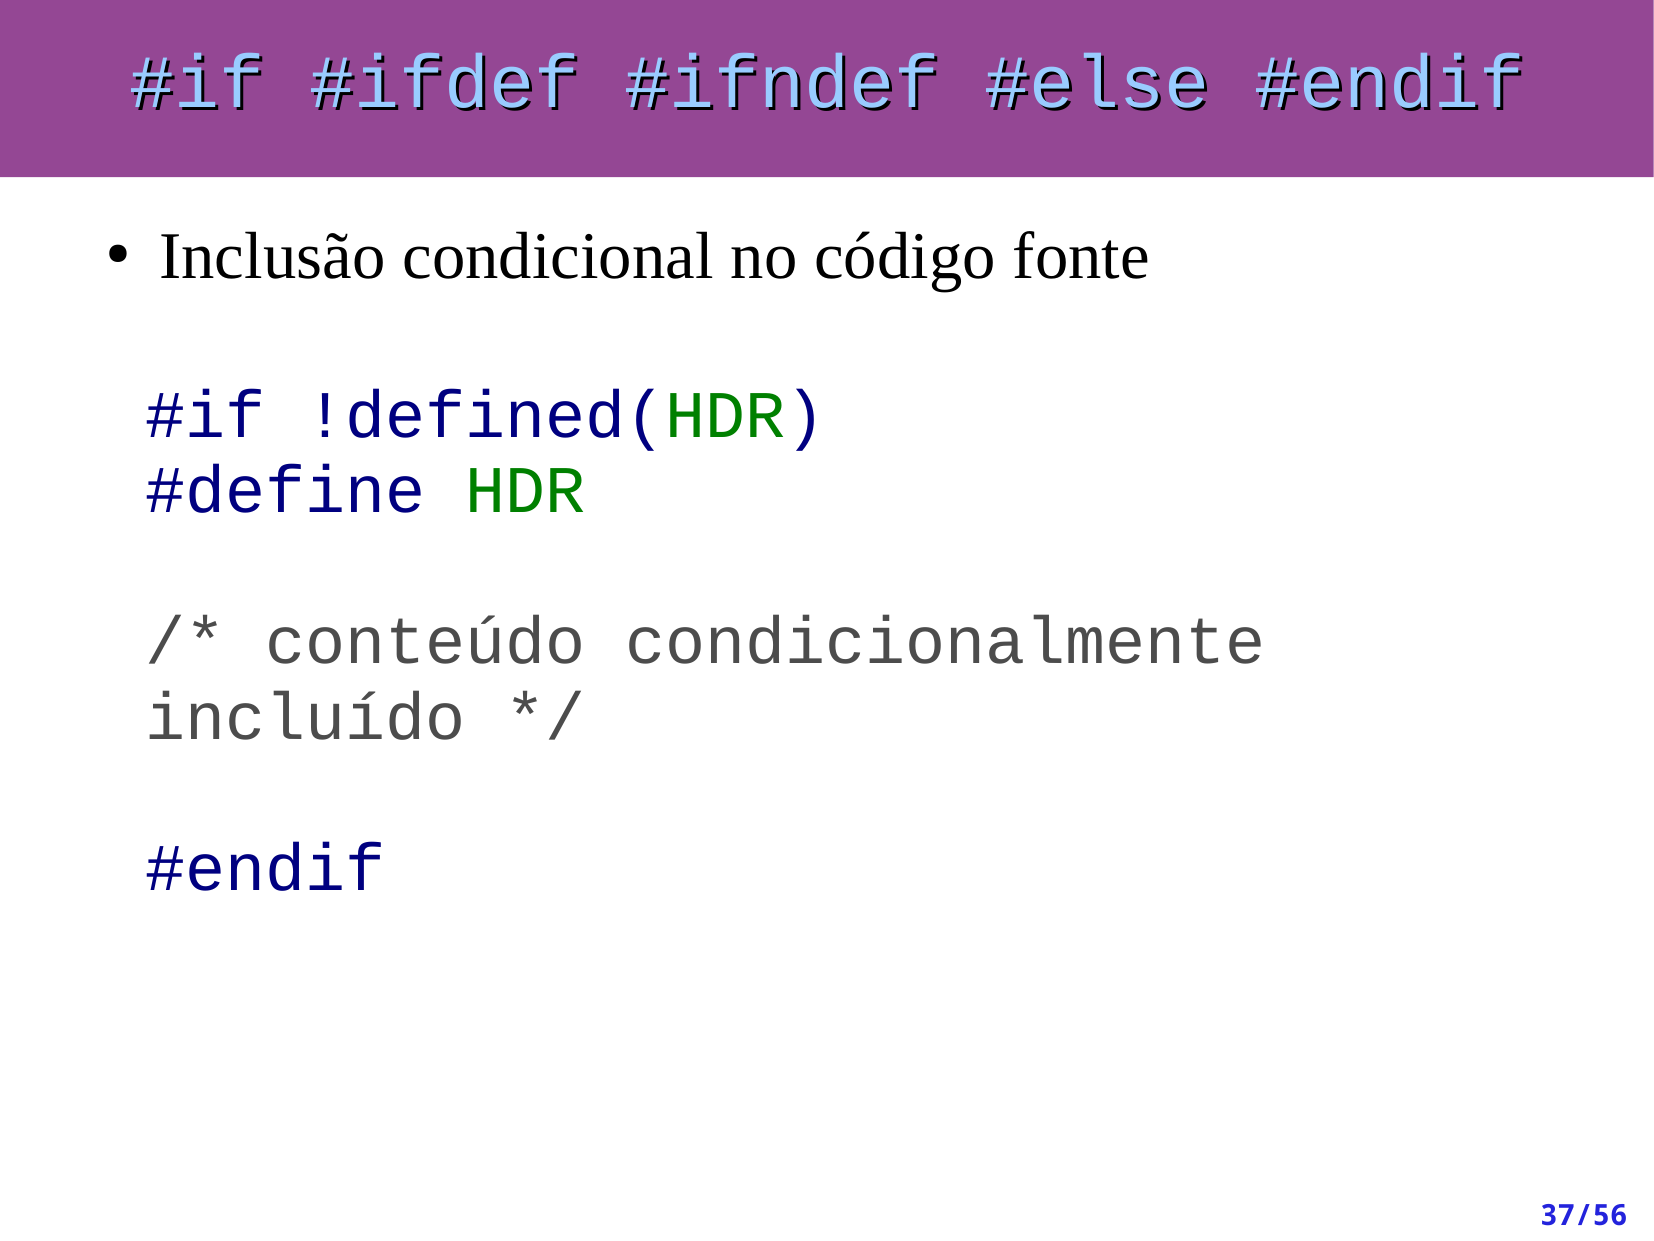

# #if #ifdef #ifndef #else #endif
Inclusão condicional no código fonte
#if !defined(HDR)
#define HDR
/* conteúdo condicionalmente incluído */
#endif
37